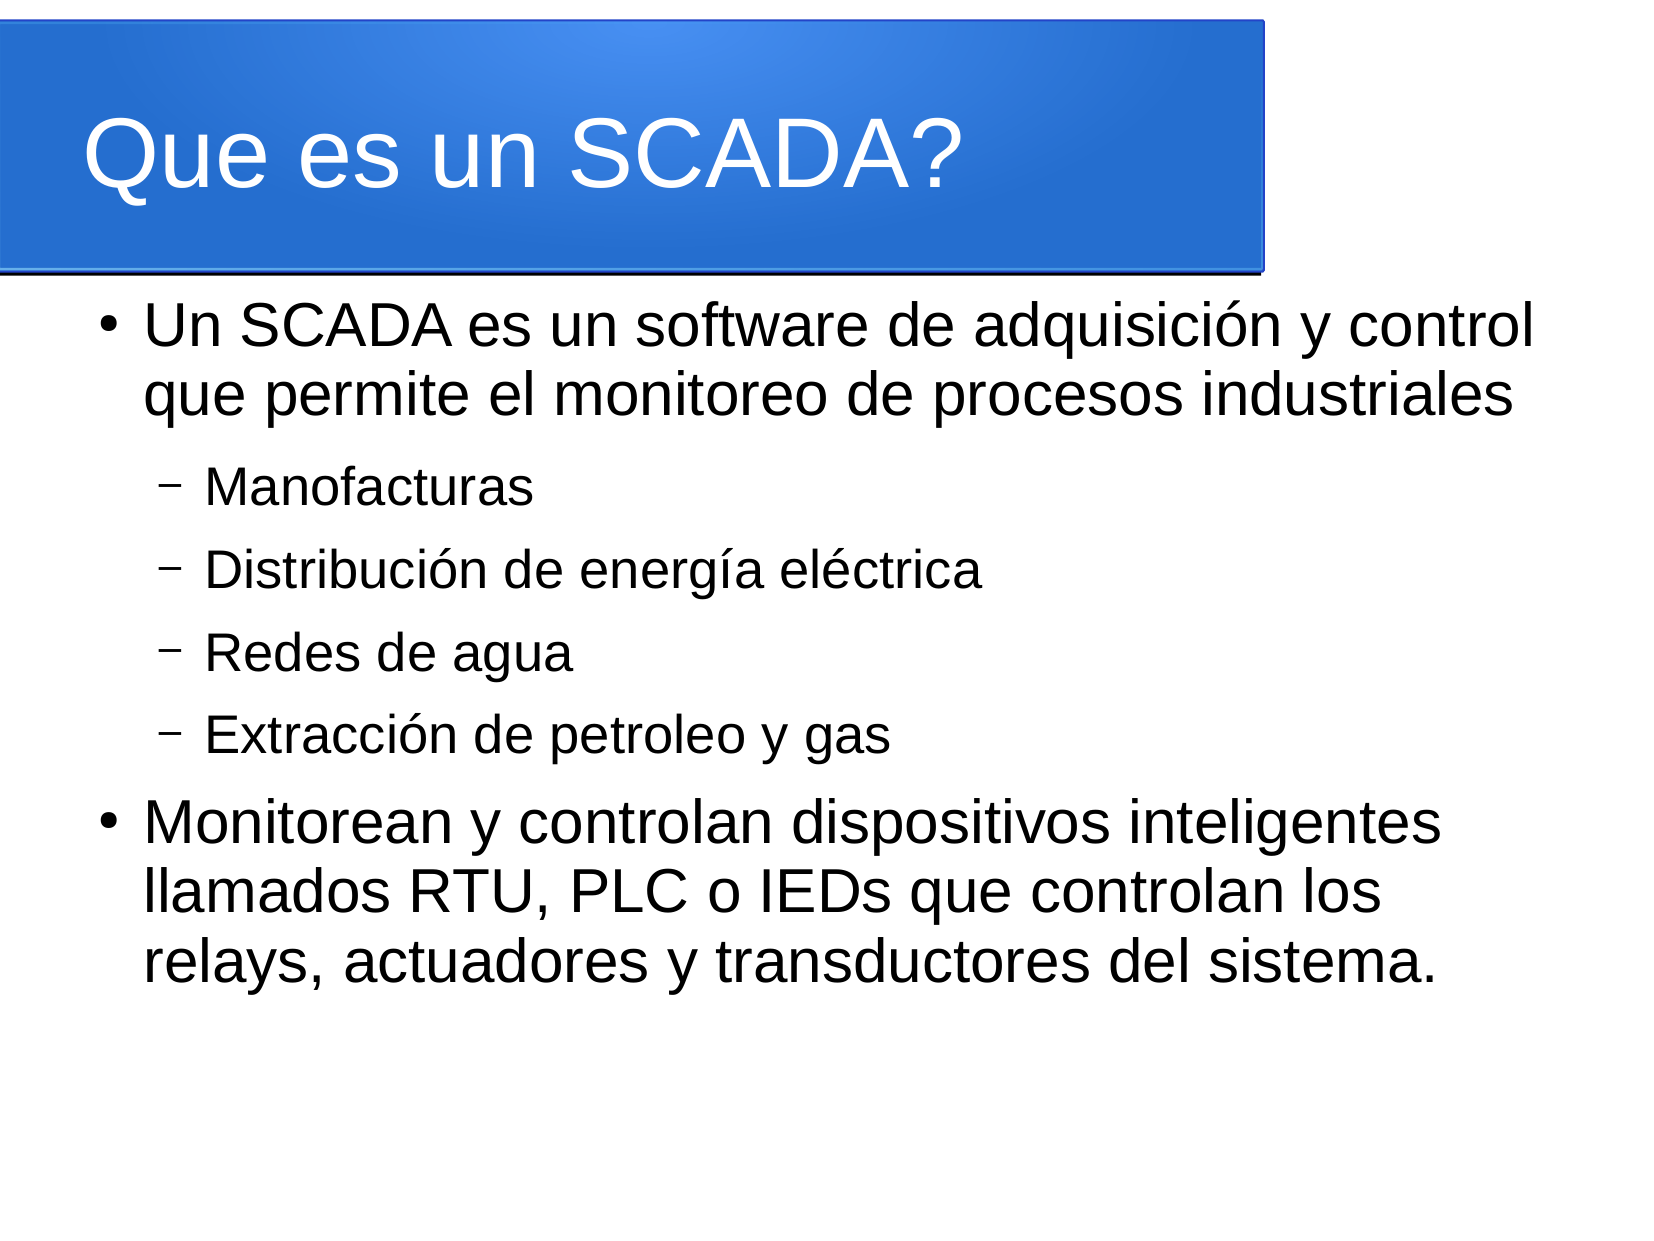

# Que es un SCADA?
Un SCADA es un software de adquisición y control que permite el monitoreo de procesos industriales
Manofacturas
Distribución de energía eléctrica
Redes de agua
Extracción de petroleo y gas
Monitorean y controlan dispositivos inteligentes llamados RTU, PLC o IEDs que controlan los relays, actuadores y transductores del sistema.